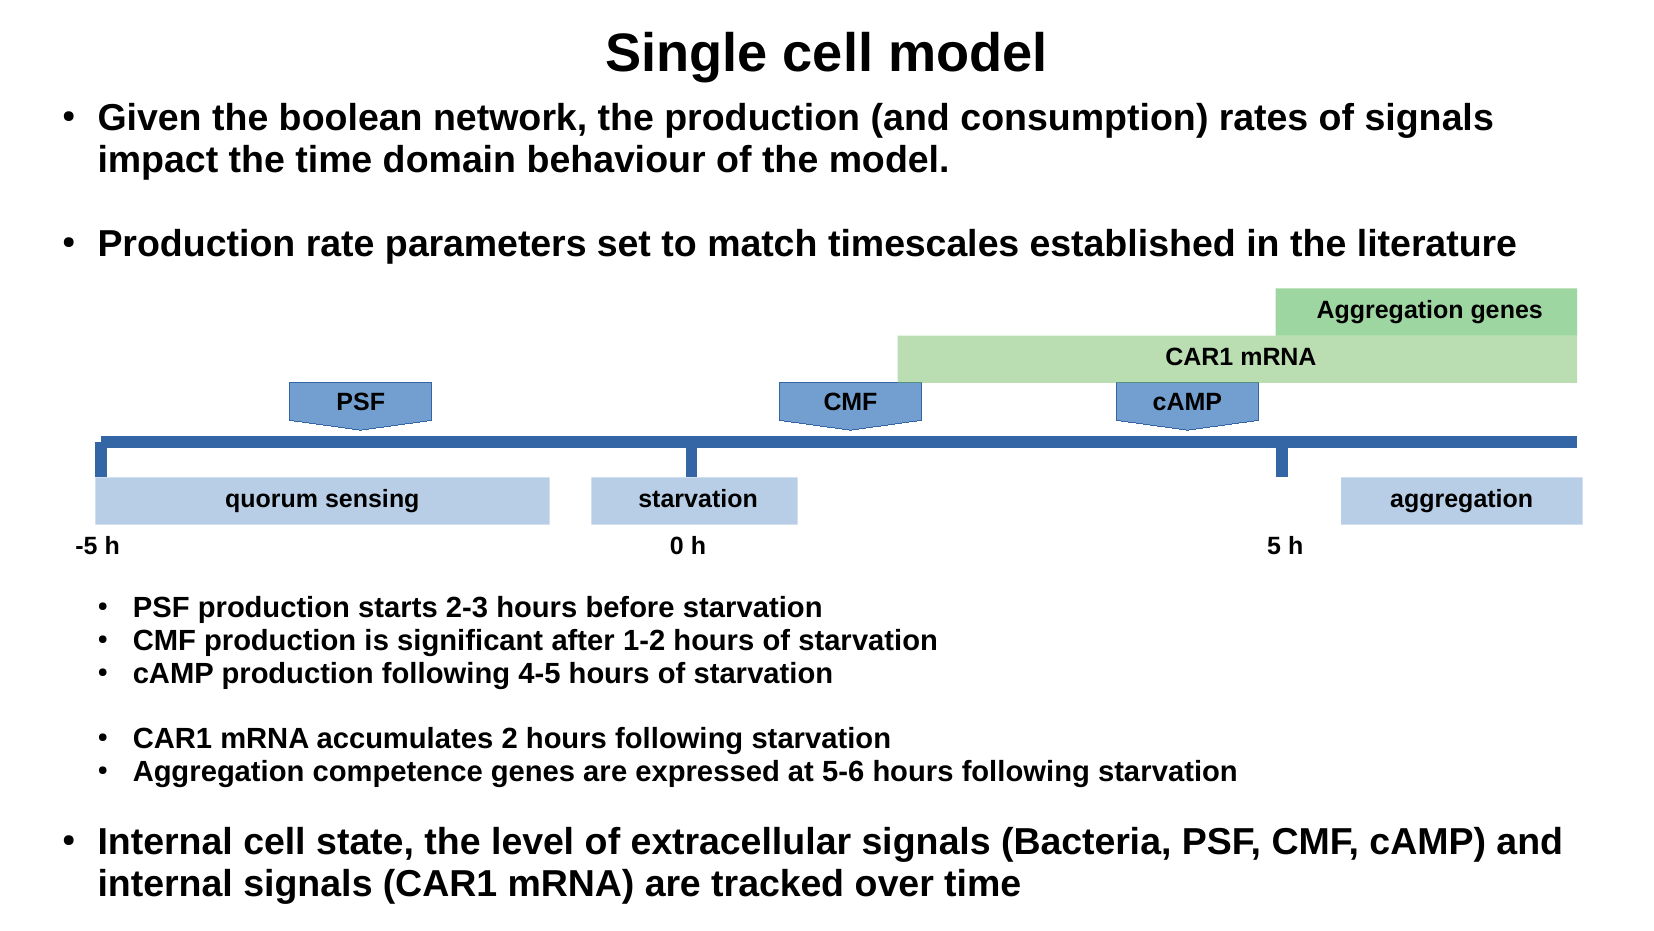

# Single cell model
Given the boolean network, the production (and consumption) rates of signals impact the time domain behaviour of the model.
Production rate parameters set to match timescales established in the literature
PSF production starts 2-3 hours before starvation
CMF production is significant after 1-2 hours of starvation
cAMP production following 4-5 hours of starvation
CAR1 mRNA accumulates 2 hours following starvation
Aggregation competence genes are expressed at 5-6 hours following starvation
Internal cell state, the level of extracellular signals (Bacteria, PSF, CMF, cAMP) and internal signals (CAR1 mRNA) are tracked over time
 Aggregation genes
 CAR1 mRNA
PSF
CMF
cAMP
quorum sensing
 starvation
aggregation
-5 h
0 h
5 h